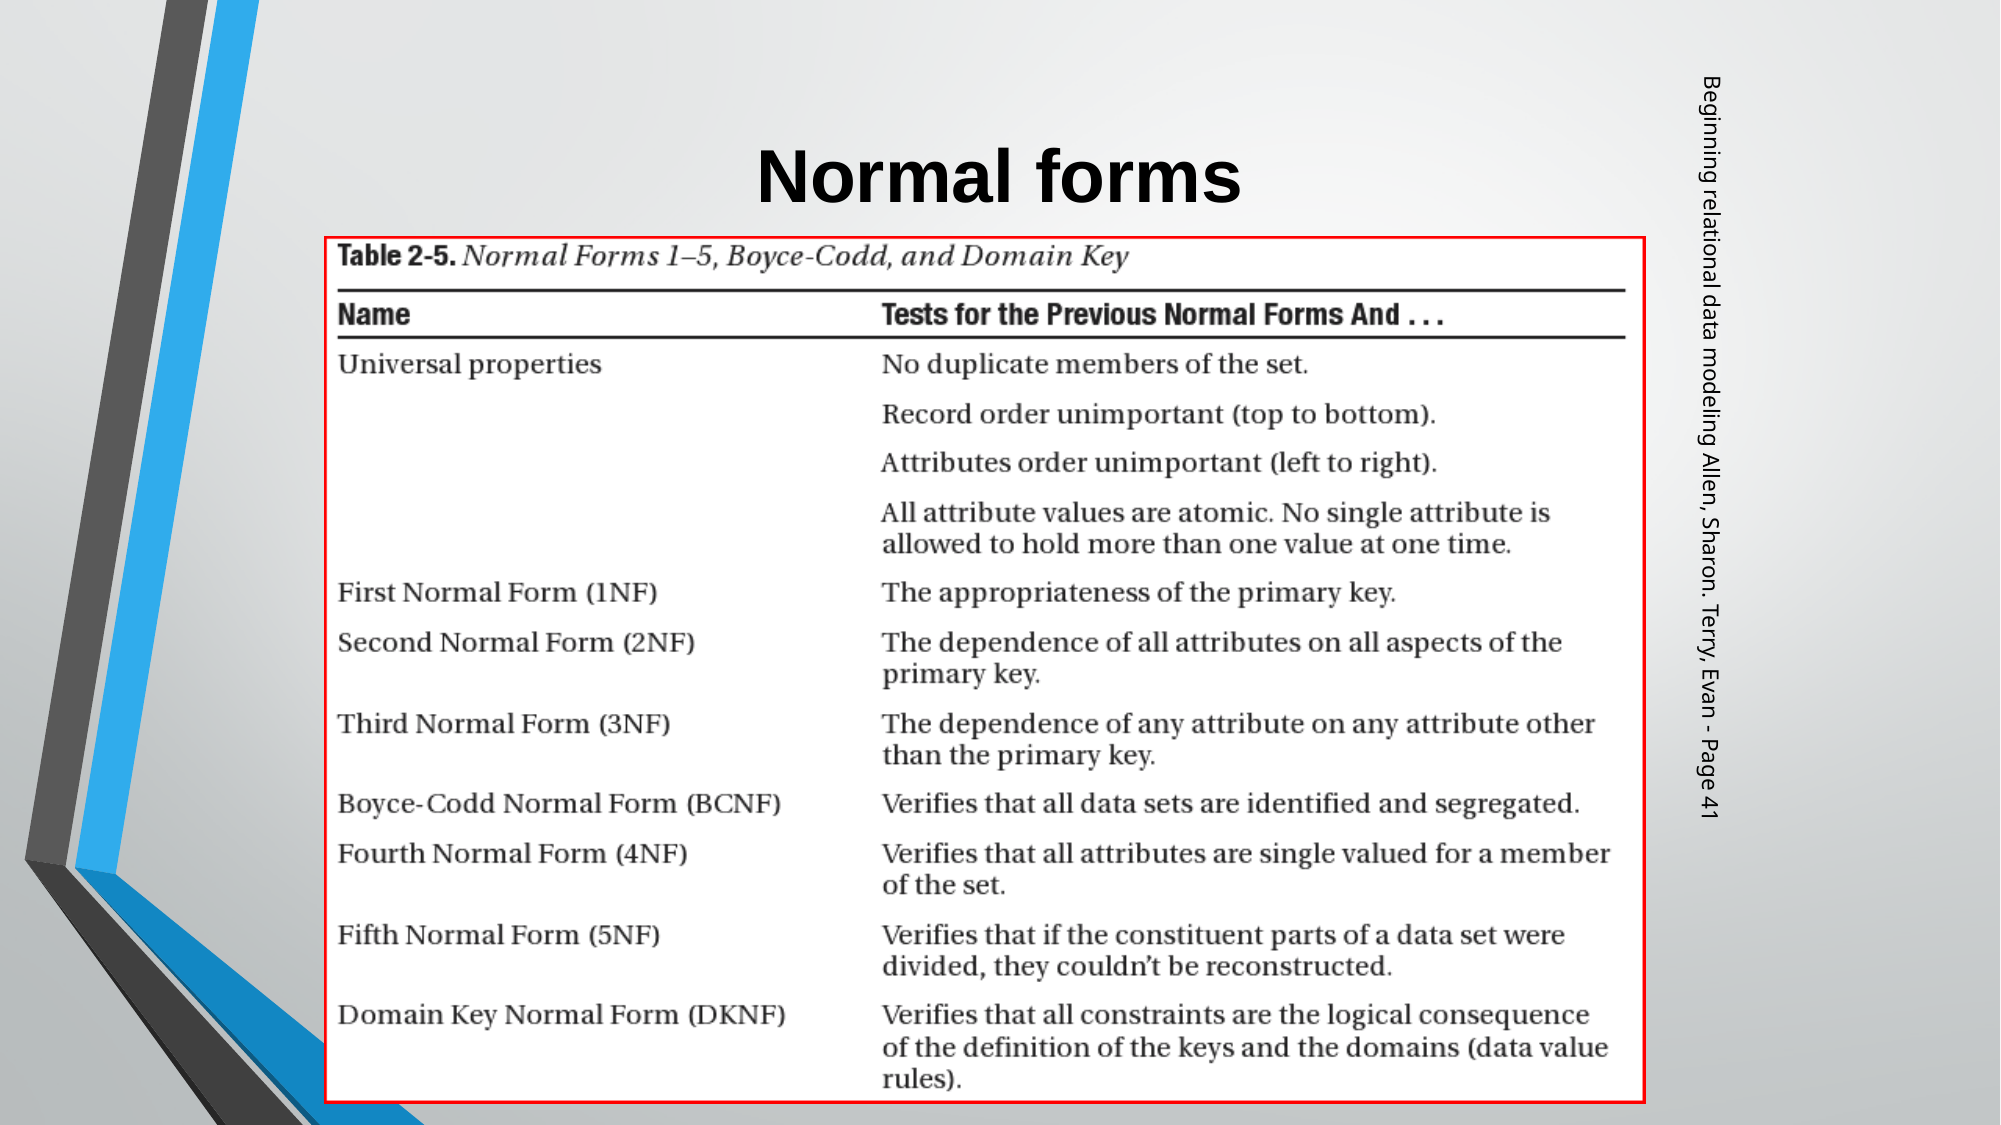

# Normal forms
Beginning relational data modeling Allen, Sharon. Terry, Evan - Page 41